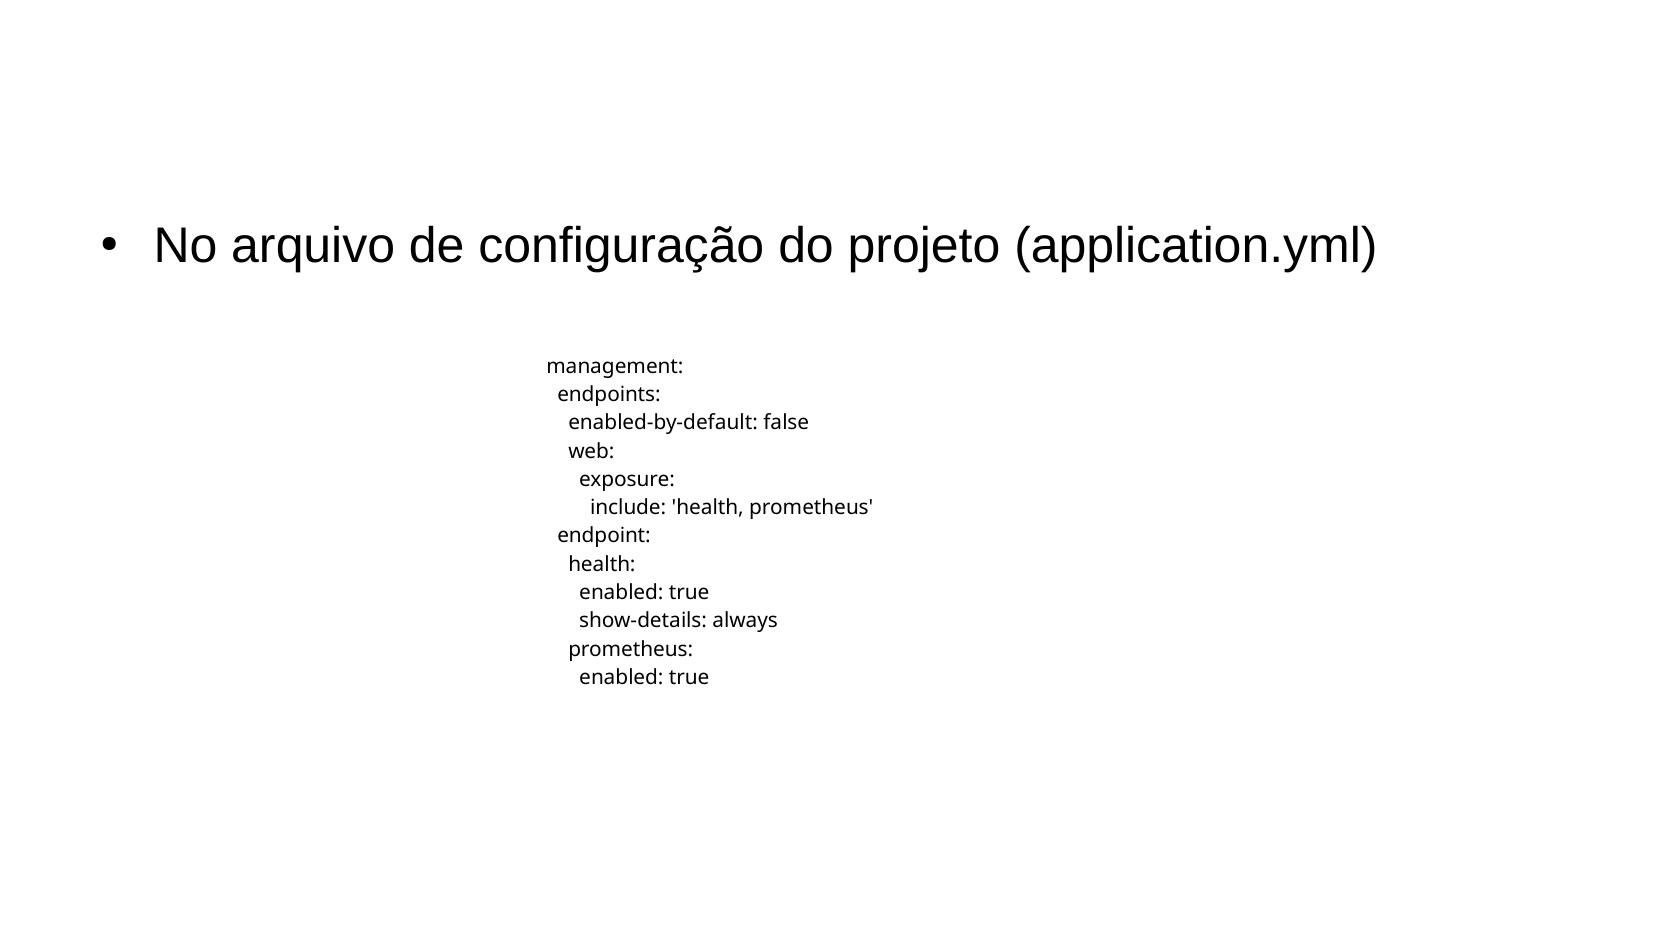

#
No arquivo de configuração do projeto (application.yml)
management:
 endpoints:
 enabled-by-default: false
 web:
 exposure:
 include: 'health, prometheus'
 endpoint:
 health:
 enabled: true
 show-details: always
 prometheus:
 enabled: true